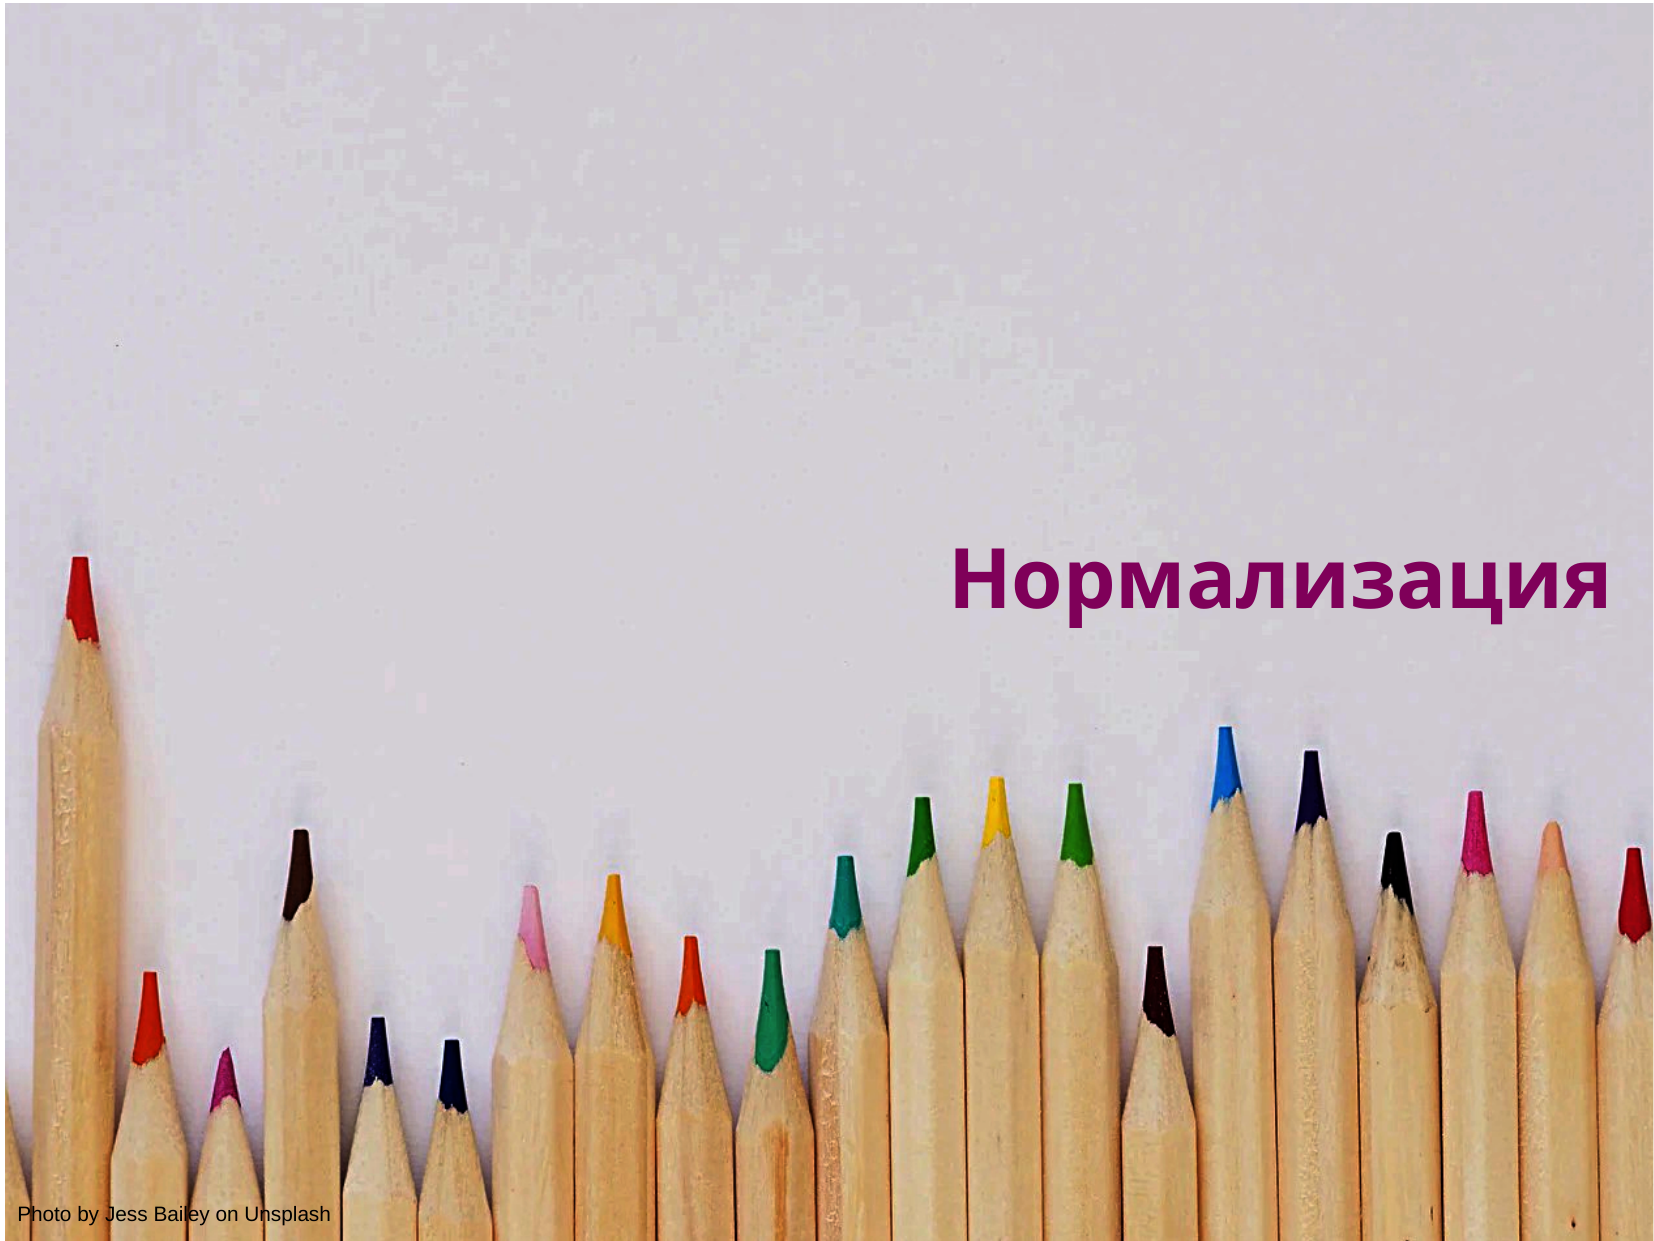

# Нормализация
Photo by Jess Bailey on Unsplash